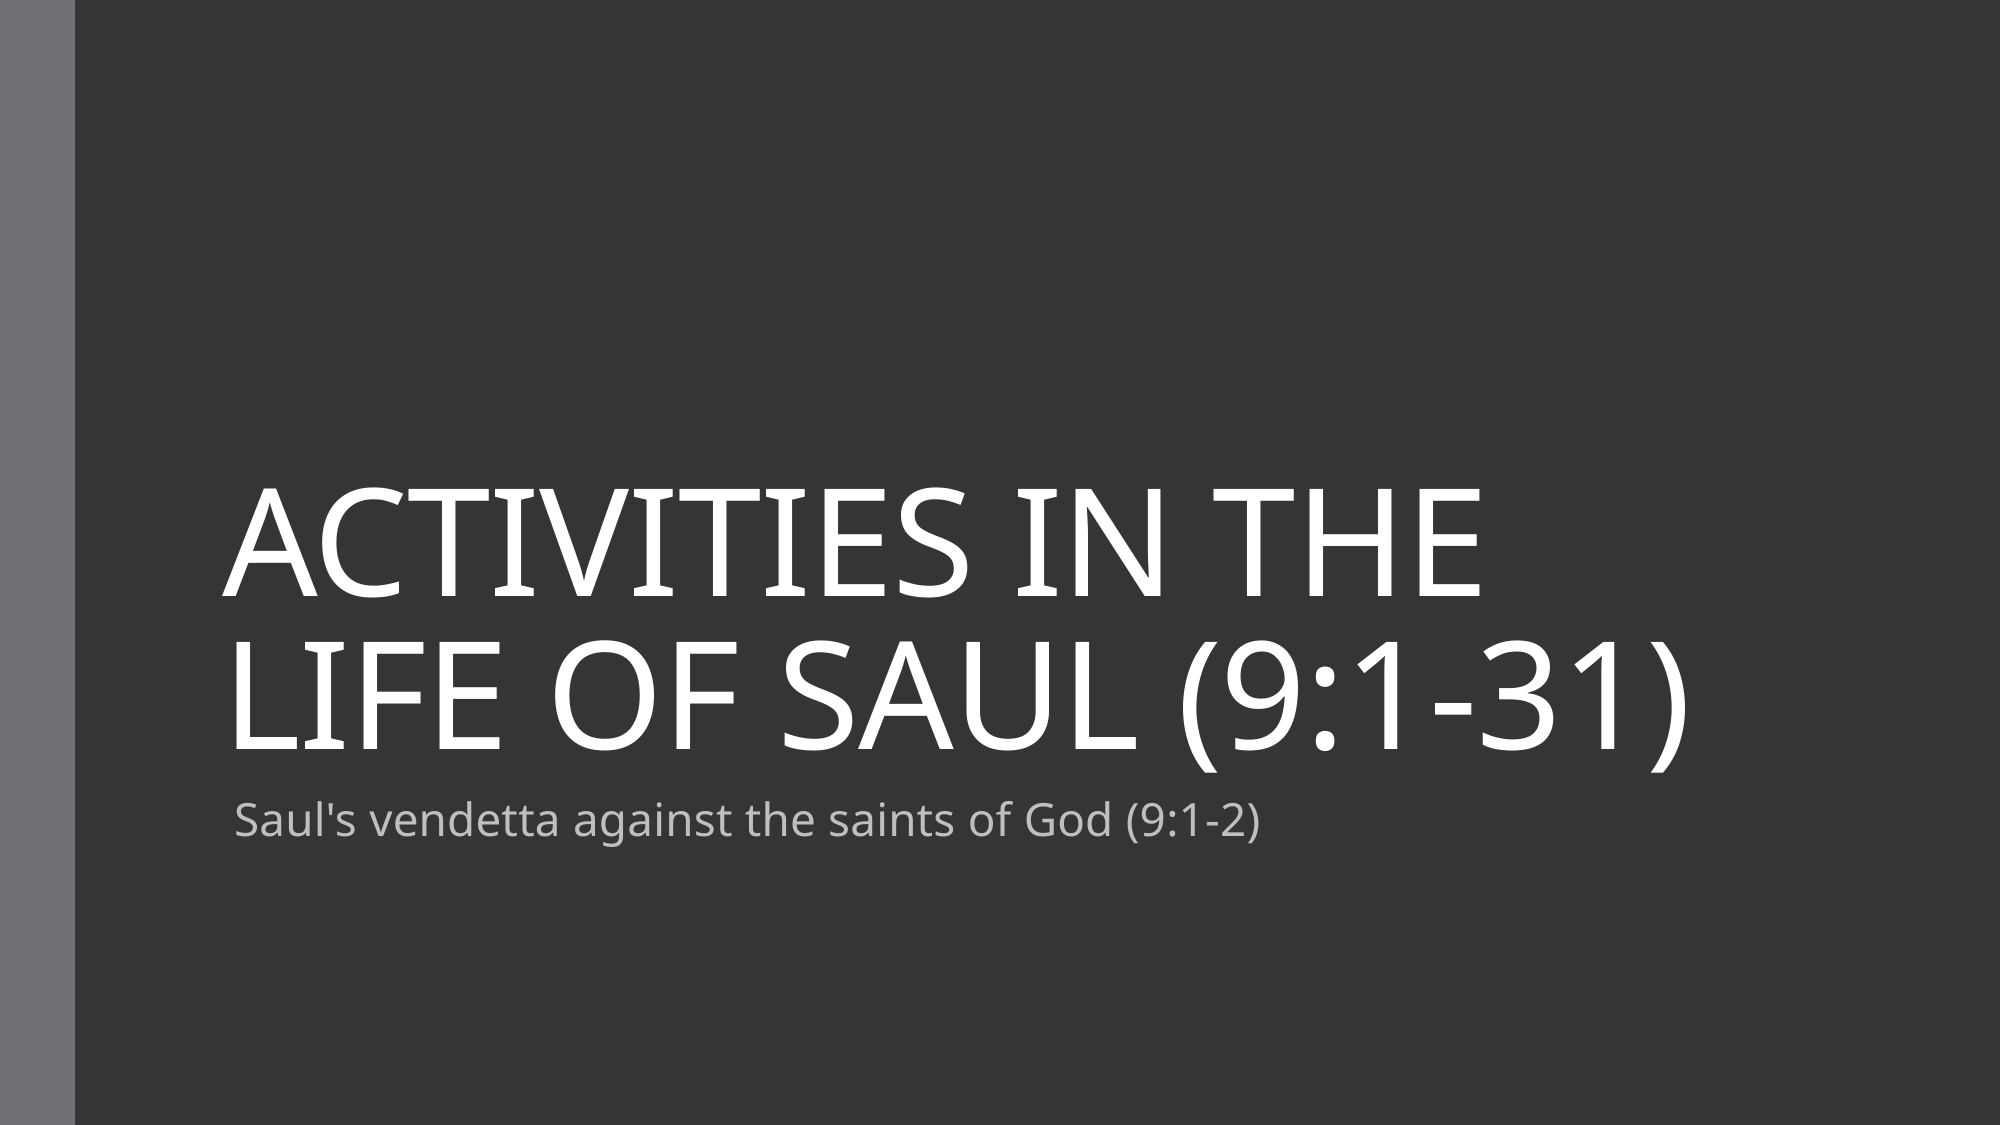

# ACTIVITIES IN THE LIFE OF SAUL (9:1-31)
 Saul's vendetta against the saints of God (9:1-2)